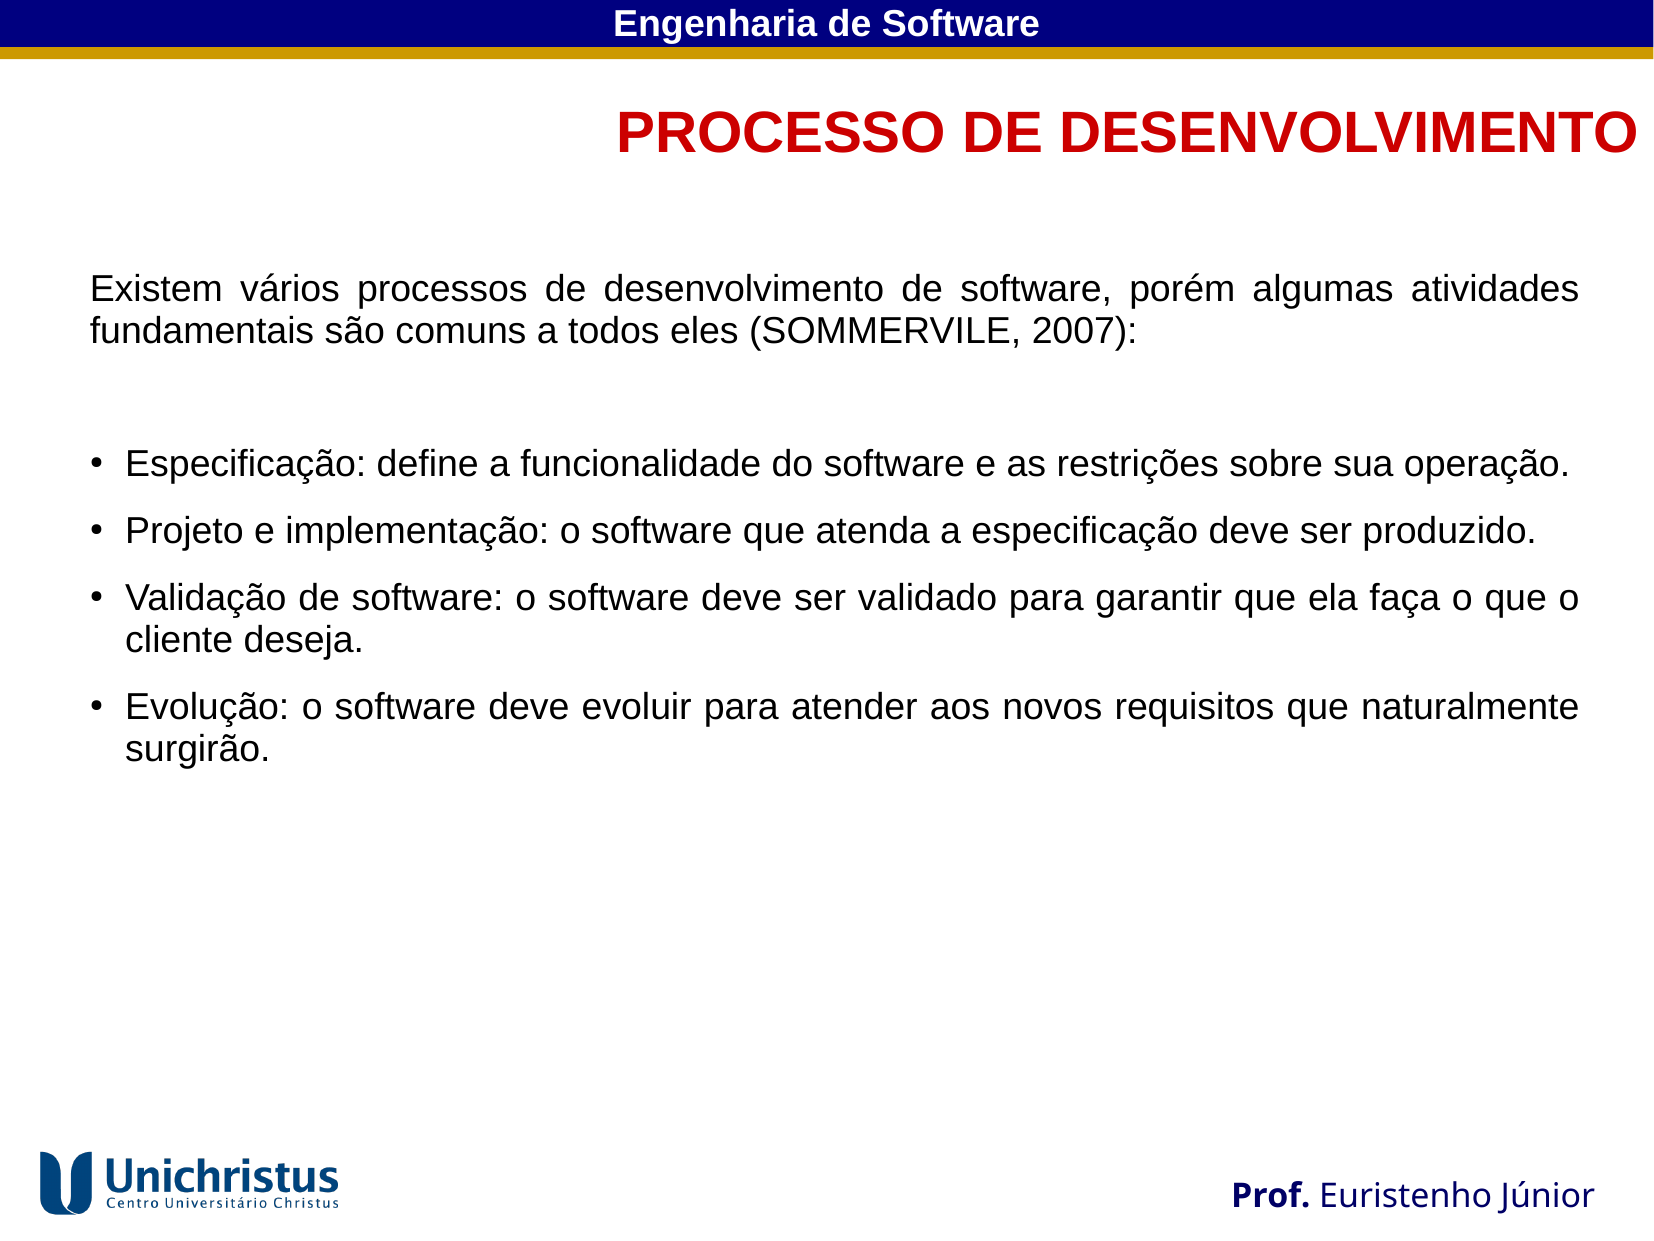

Engenharia de Software
PROCESSO DE DESENVOLVIMENTO
Existem vários processos de desenvolvimento de software, porém algumas atividades fundamentais são comuns a todos eles (SOMMERVILE, 2007):
Especificação: define a funcionalidade do software e as restrições sobre sua operação.
Projeto e implementação: o software que atenda a especificação deve ser produzido.
Validação de software: o software deve ser validado para garantir que ela faça o que o cliente deseja.
Evolução: o software deve evoluir para atender aos novos requisitos que naturalmente surgirão.
Prof. Euristenho Júnior